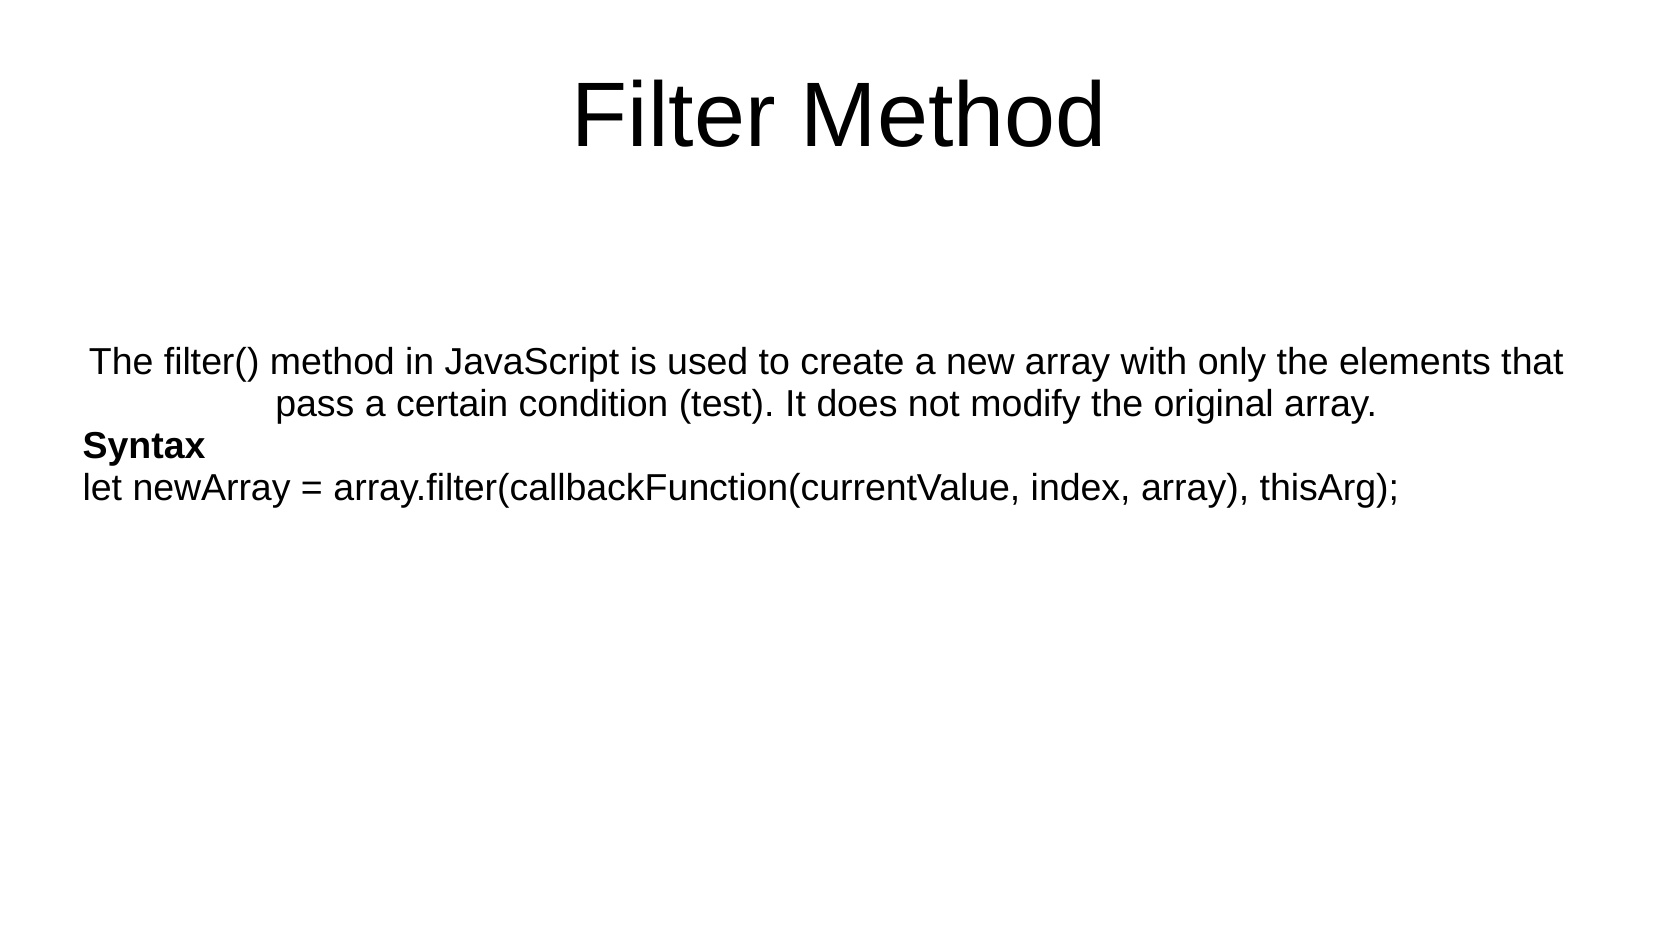

# Filter Method
The filter() method in JavaScript is used to create a new array with only the elements that pass a certain condition (test). It does not modify the original array.
Syntax
let newArray = array.filter(callbackFunction(currentValue, index, array), thisArg);